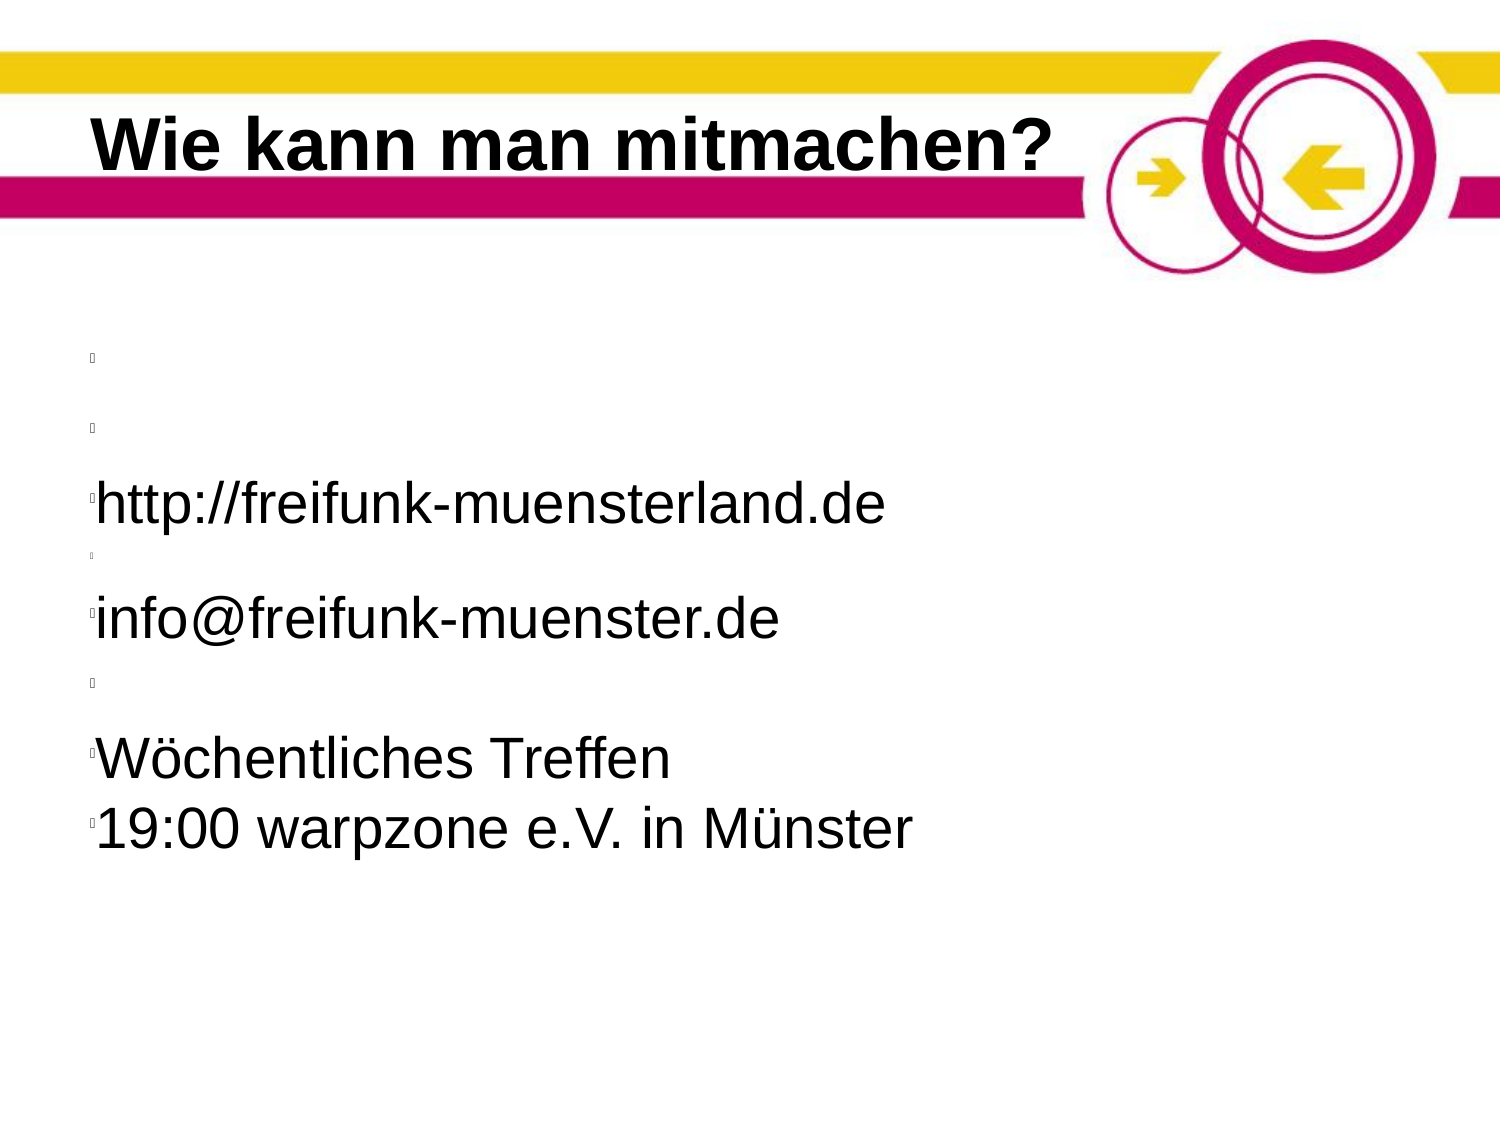

Wie kann man mitmachen?
http://freifunk-muensterland.de
info@freifunk-muenster.de
Wöchentliches Treffen
19:00 warpzone e.V. in Münster